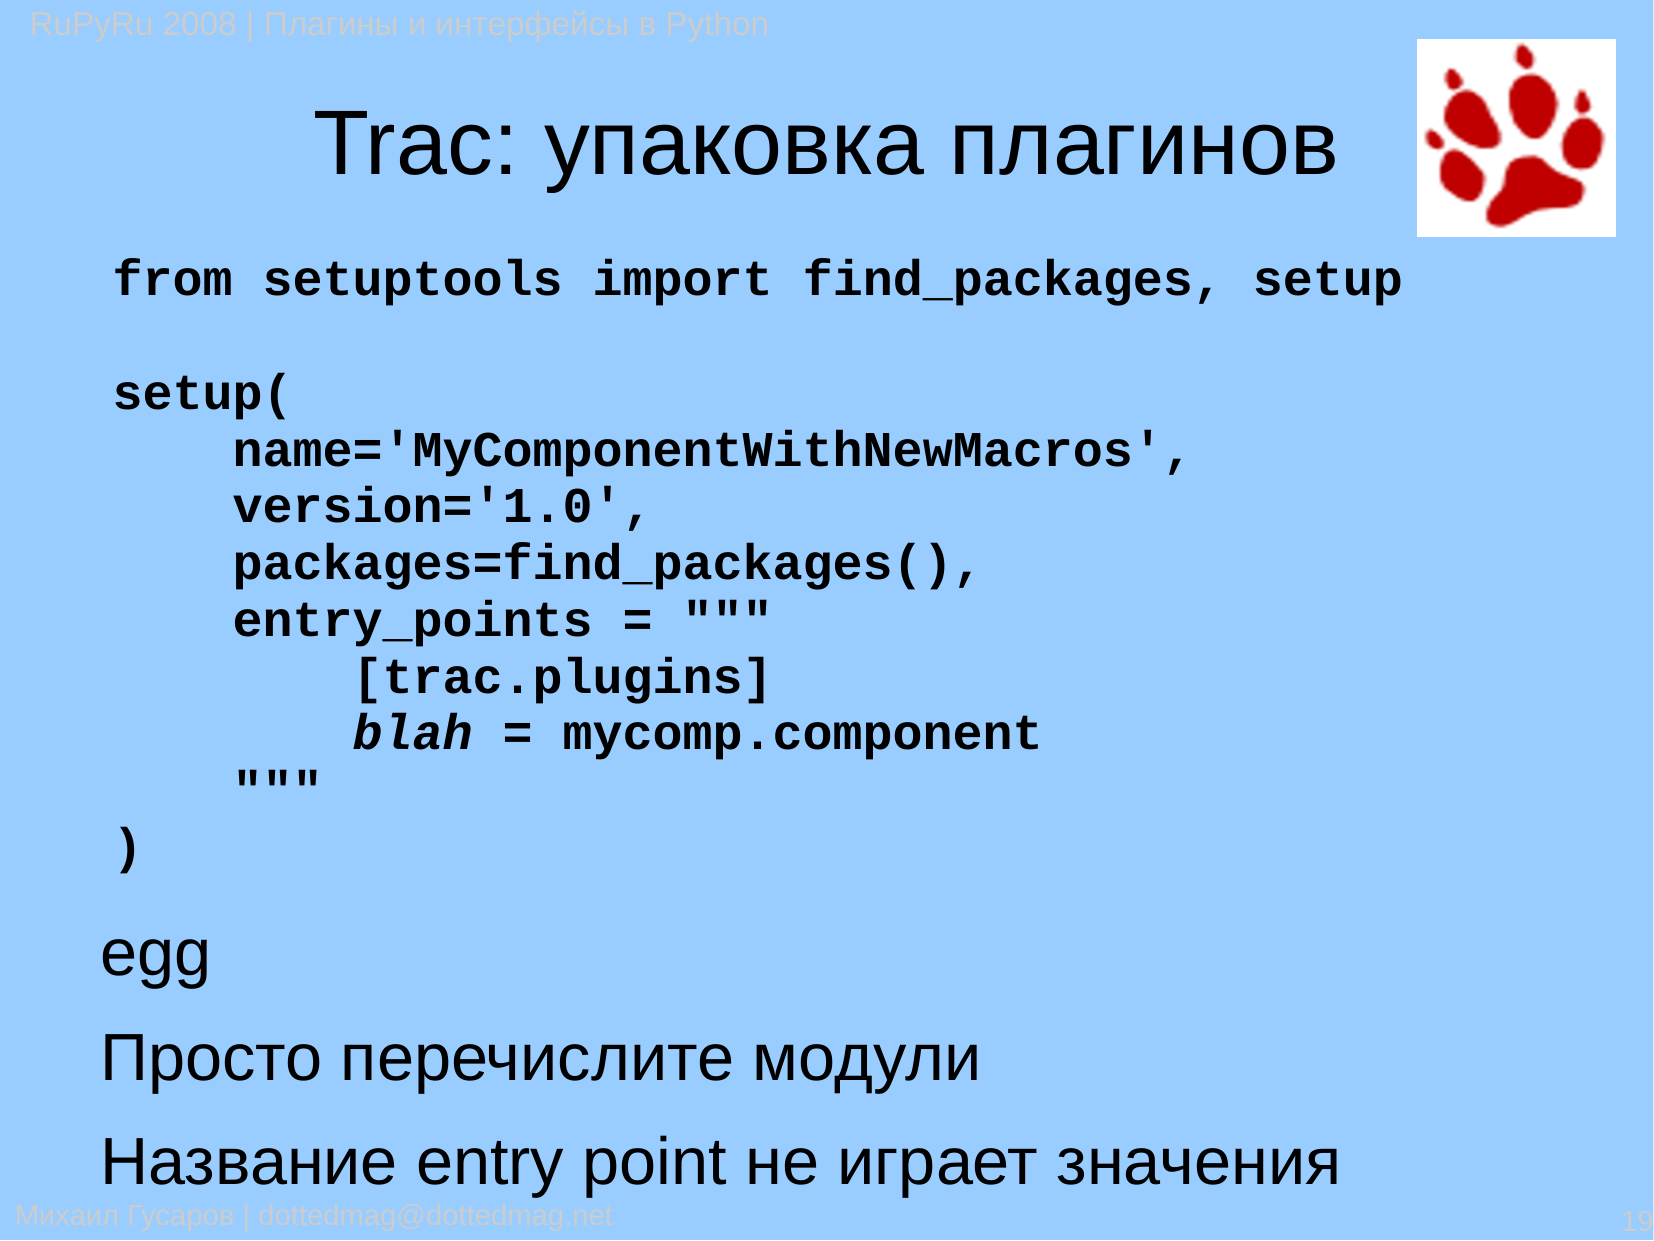

# Trac: упаковка плагинов
from setuptools import find_packages, setup
setup(
 name='MyComponentWithNewMacros',
 version='1.0',
 packages=find_packages(),
 entry_points = """
 [trac.plugins]
 blah = mycomp.component
 """
)
egg
Просто перечислите модули
Название entry point не играет значения
Имя Автора | email@domain.org
19